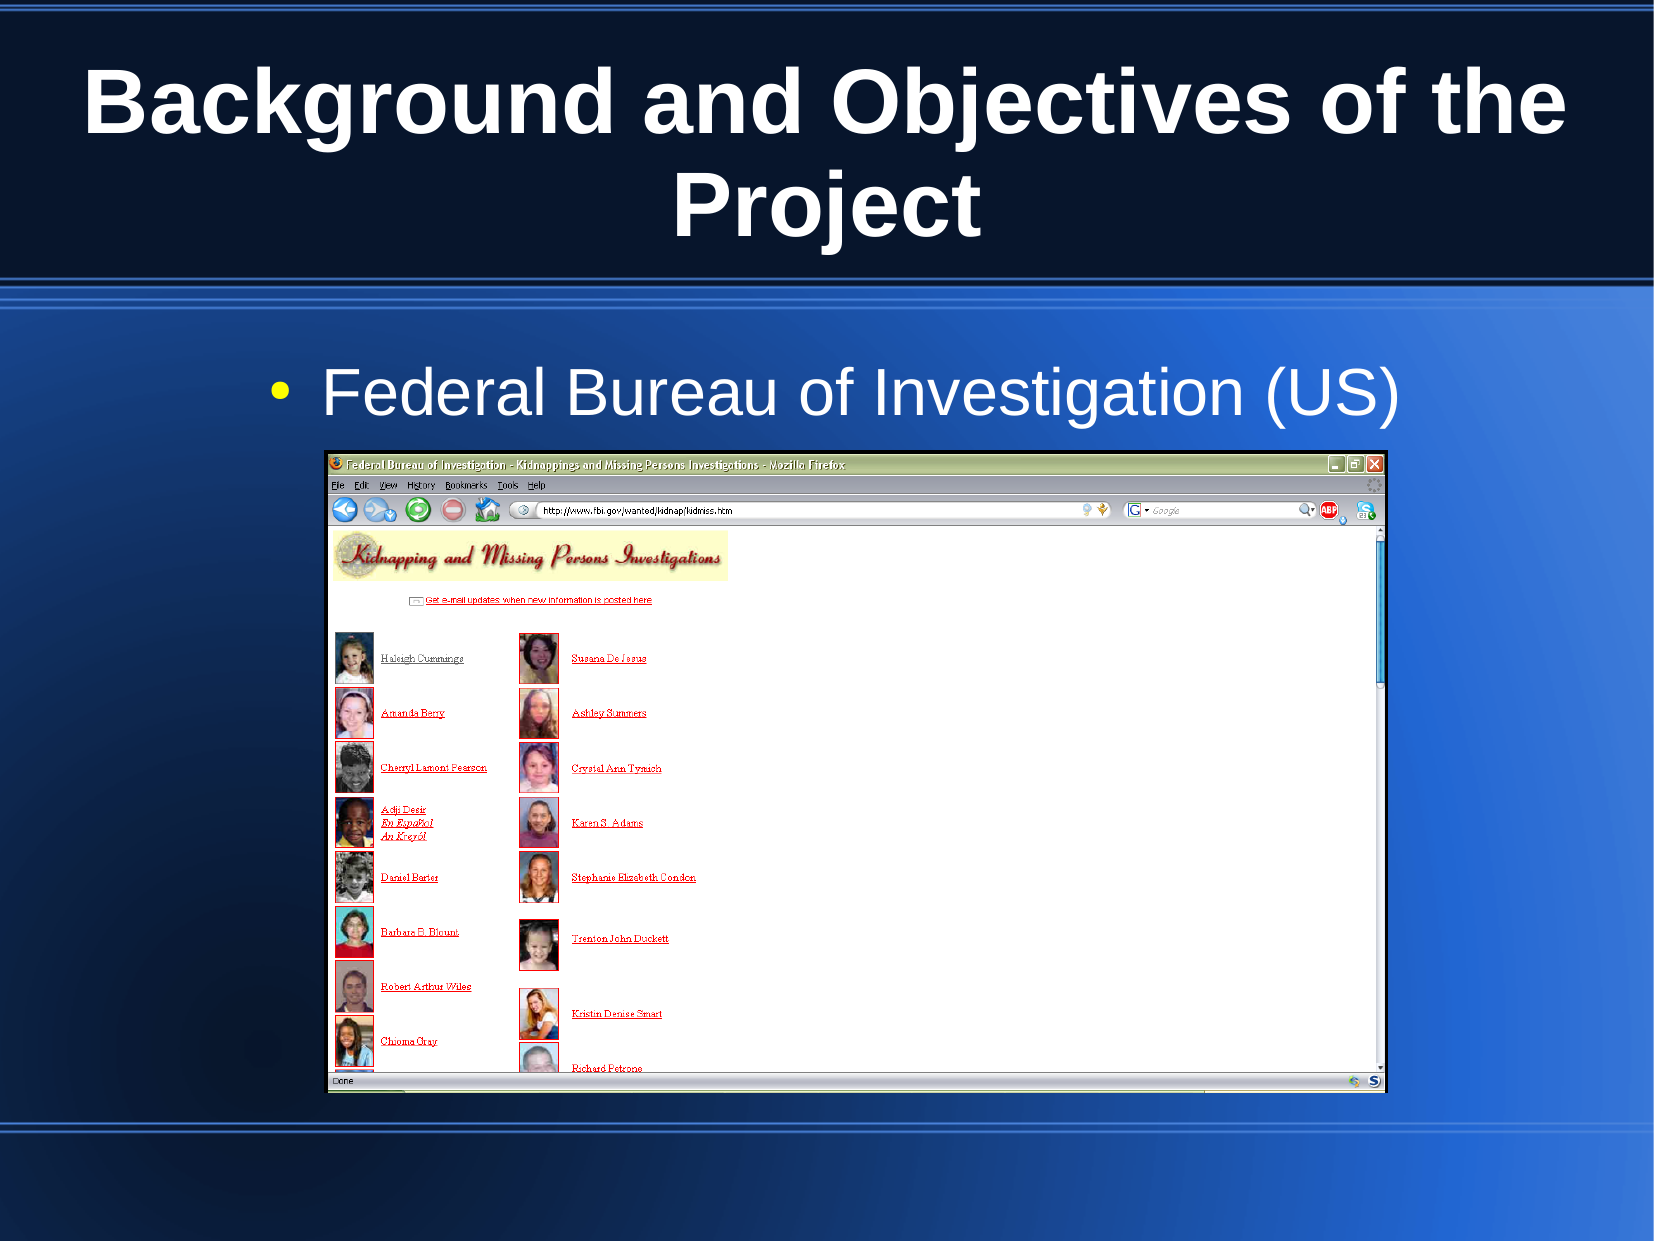

# Background and Objectives of the Project
Federal Bureau of Investigation (US)